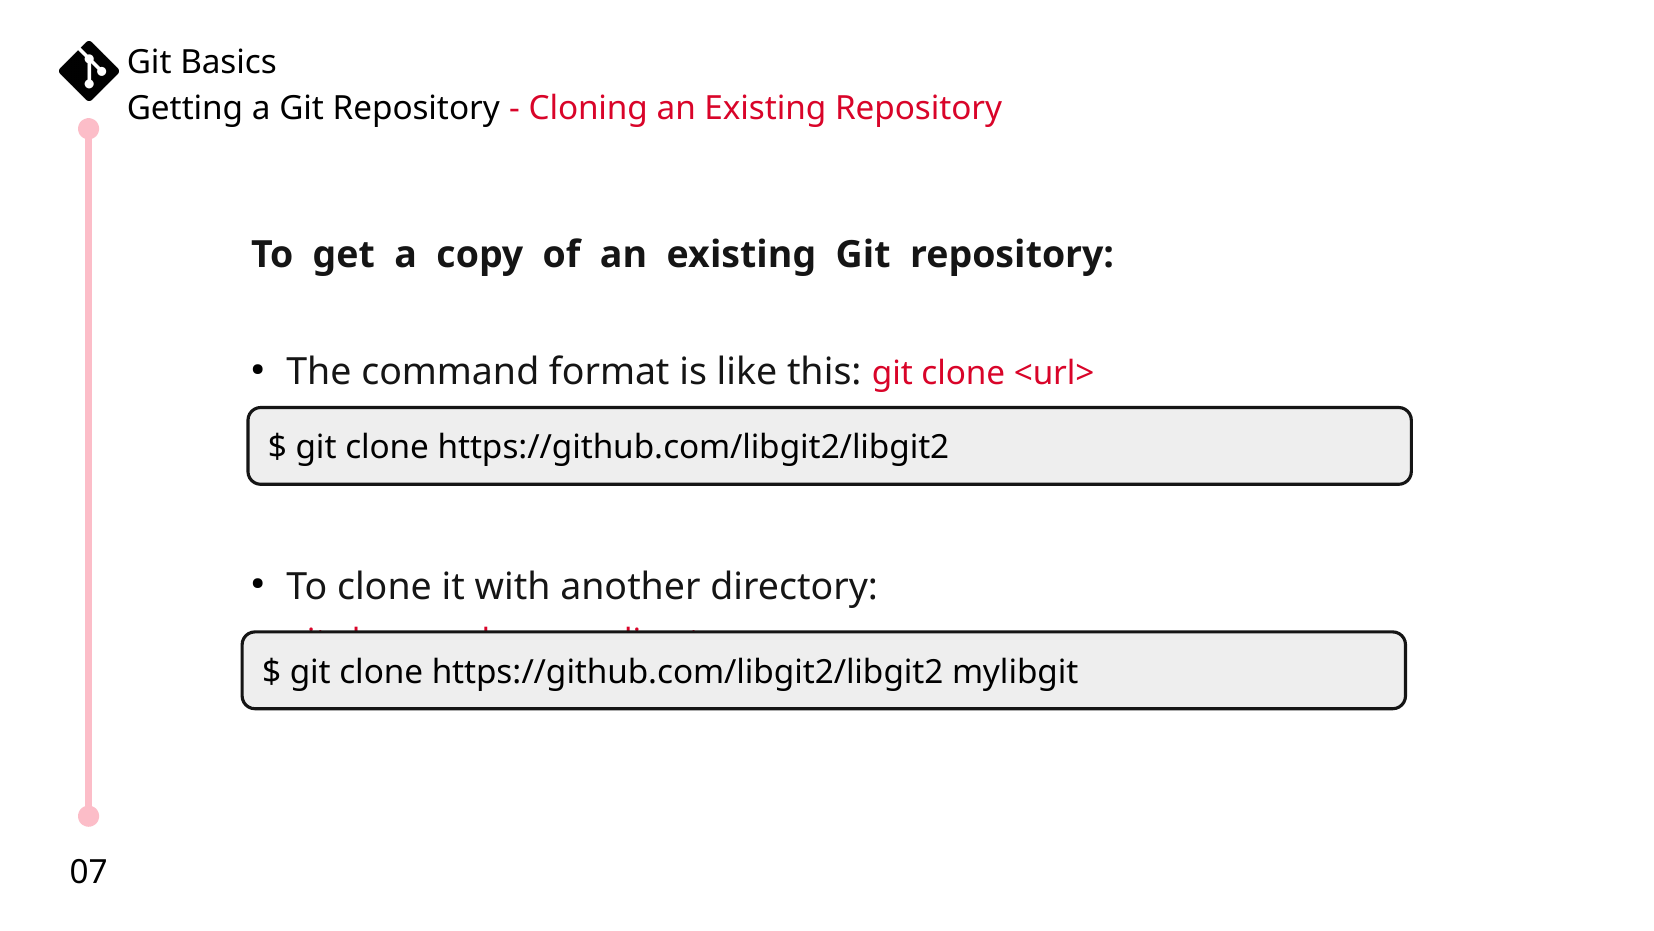

Git Basics
Getting a Git Repository - Cloning an Existing Repository
To get a copy of an existing Git repository:
The command format is like this: git clone <url>
To clone it with another directory:
git clone <url> <new-directory>
$ git clone https://github.com/libgit2/libgit2
$ git clone https://github.com/libgit2/libgit2 mylibgit
07